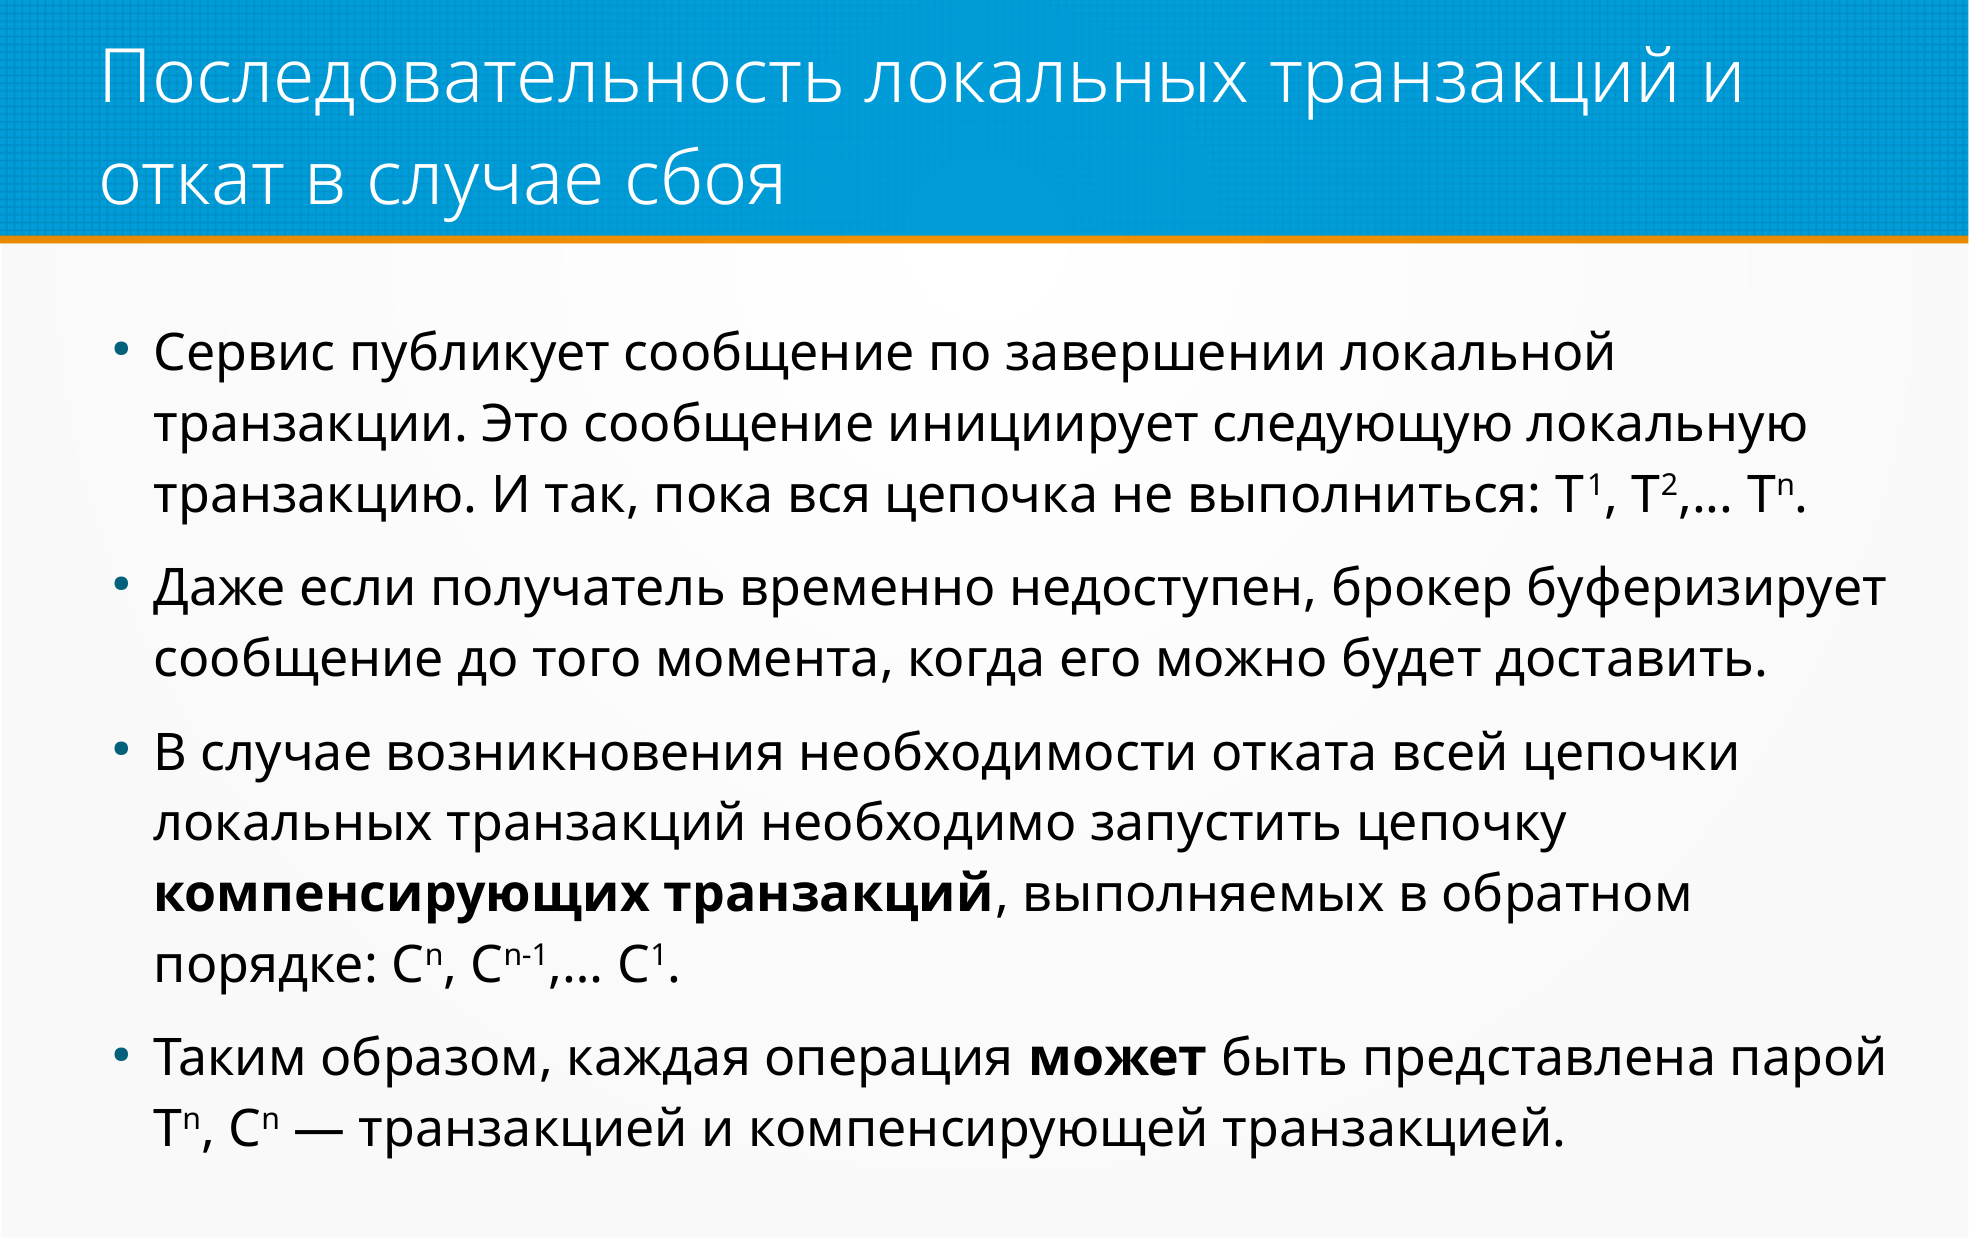

# Последовательность локальных транзакций и откат в случае сбоя
Сервис публикует сообщение по завершении локальной транзакции. Это сообщение инициирует следующую локальную транзакцию. И так, пока вся цепочка не выполниться: T1, T2,... Tn.
Даже если получатель временно недоступен, брокер буферизирует сообщение до того момента, когда его можно будет доставить.
В случае возникновения необходимости отката всей цепочки локальных транзакций необходимо запустить цепочку компенсирующих транзакций, выполняемых в обратном порядке: Cn, Cn-1,… C1.
Таким образом, каждая операция может быть представлена парой Tn, Cn — транзакцией и компенсирующей транзакцией.